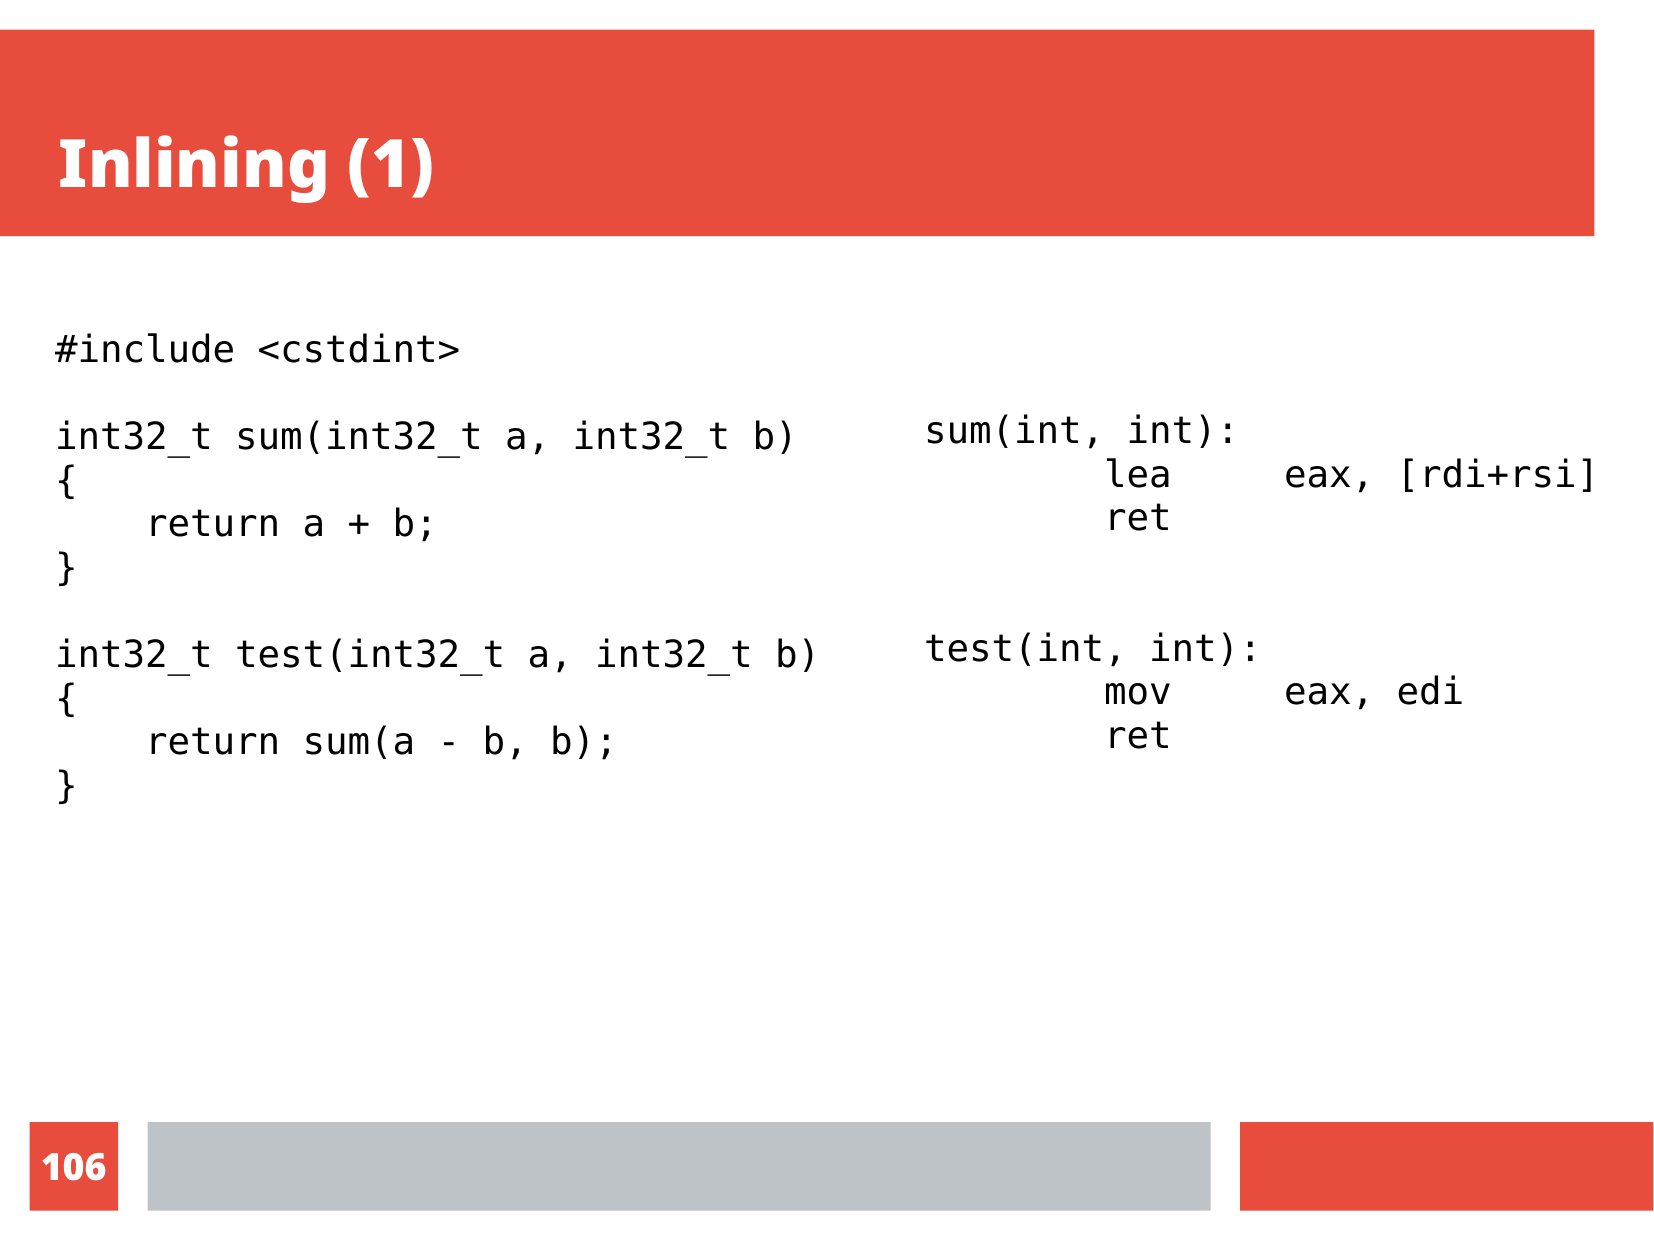

# Inlining (1)
#include <cstdint>
int32_t sum(int32_t a, int32_t b)
{
 return a + b;
}
int32_t test(int32_t a, int32_t b)
{
 return sum(a - b, b);
}
sum(int, int):
 lea eax, [rdi+rsi]
 ret
test(int, int):
 mov eax, edi
 ret
106